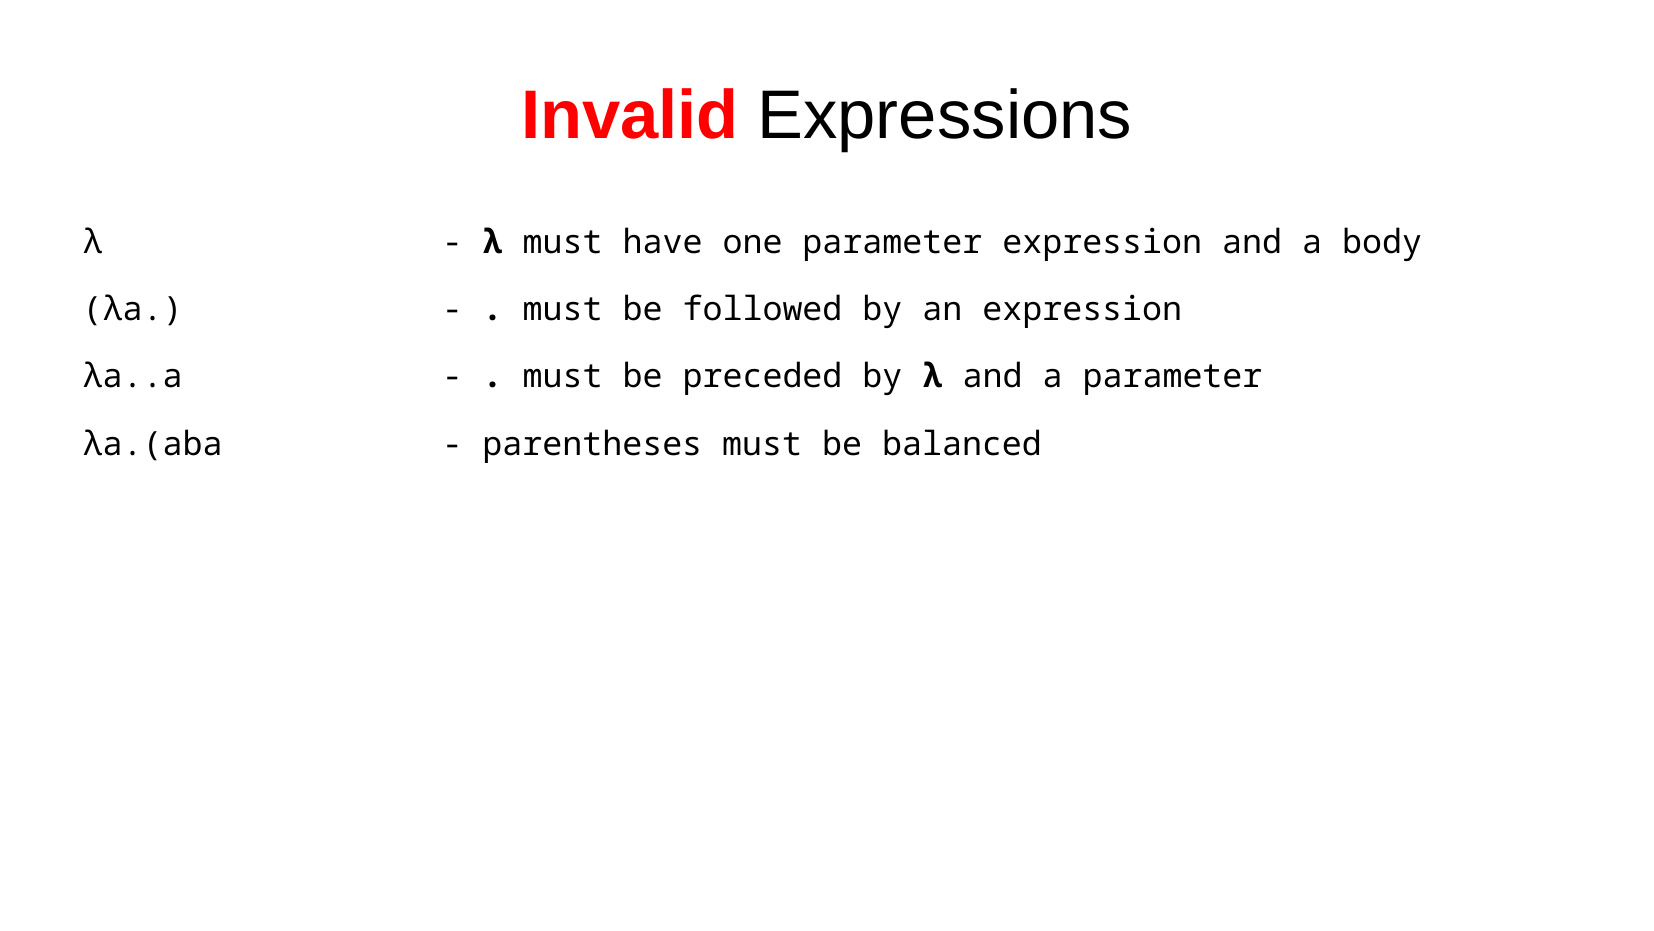

# Invalid Expressions
λ - λ must have one parameter expression and a body
(λa.) - . must be followed by an expression
λa..a - . must be preceded by λ and a parameter
λa.(aba - parentheses must be balanced